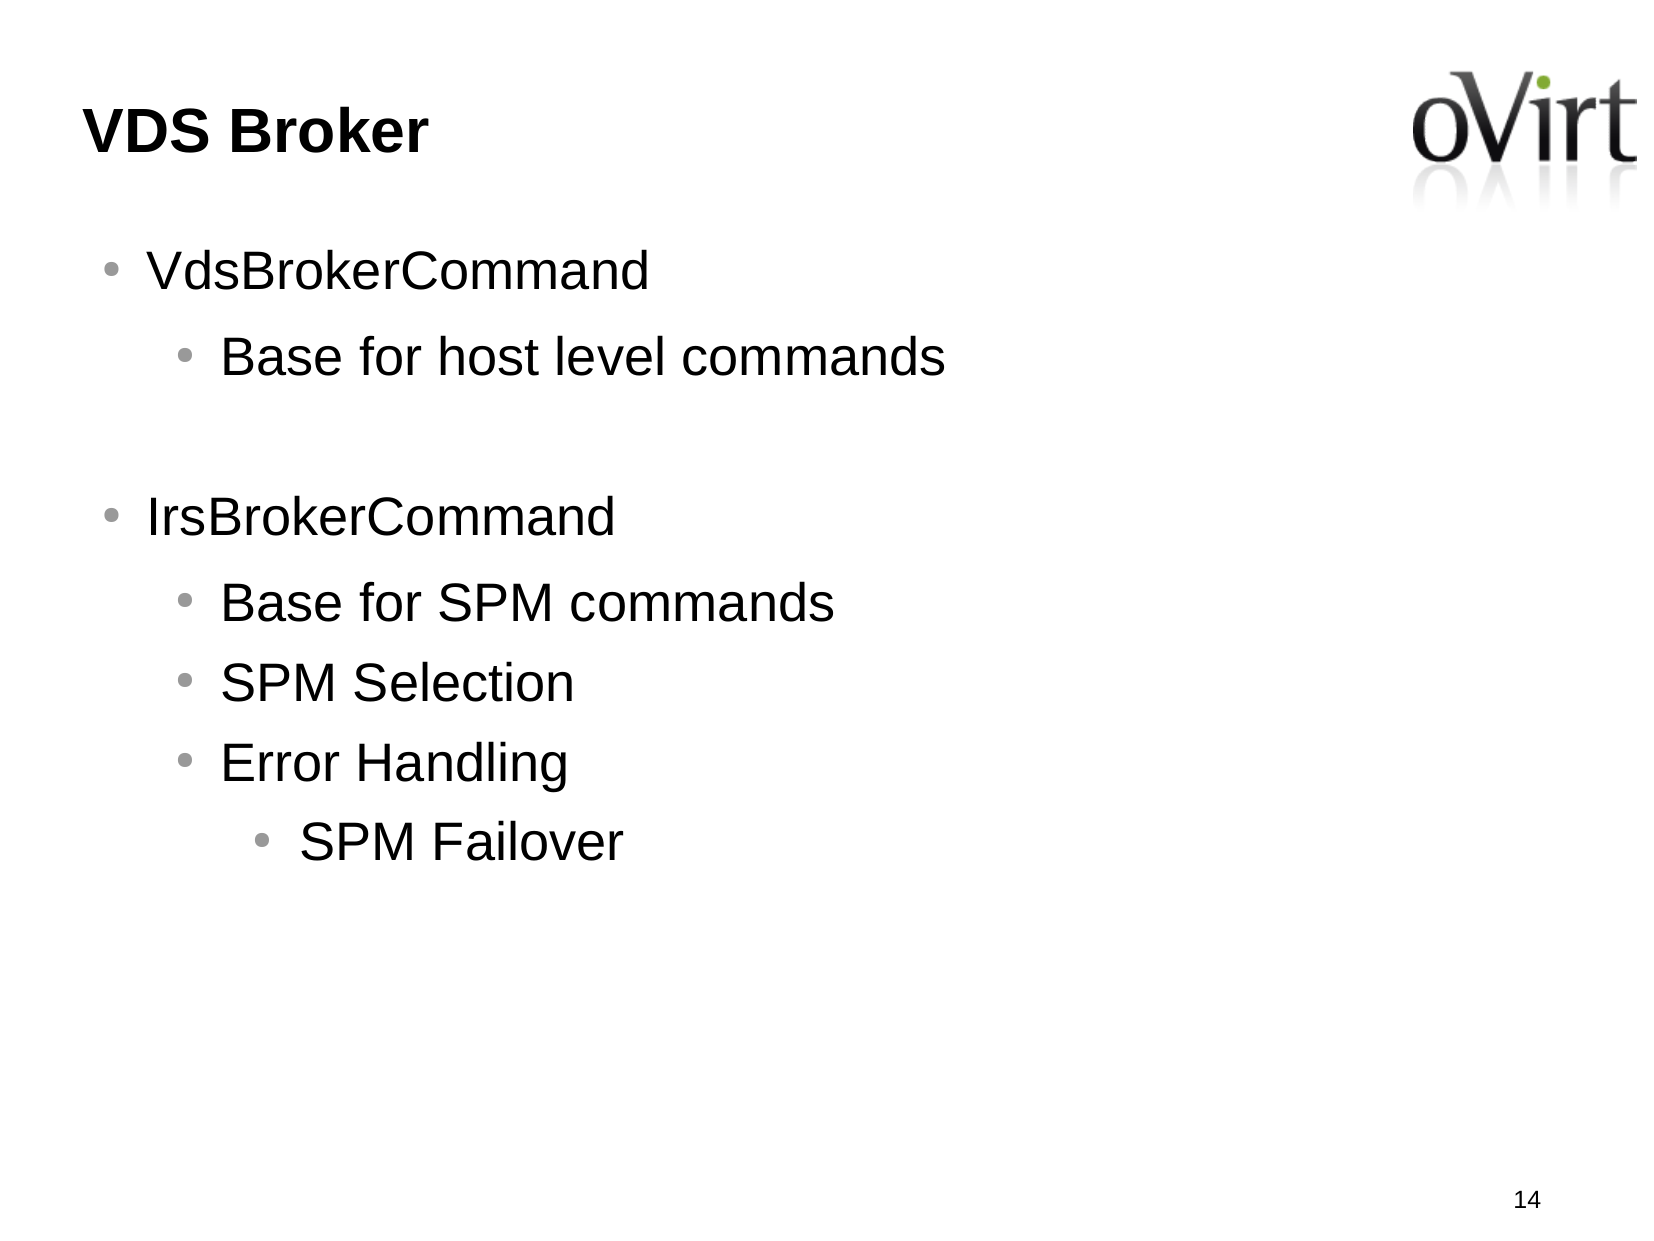

# VDS Broker
VdsBrokerCommand
Base for host level commands
IrsBrokerCommand
Base for SPM commands
SPM Selection
Error Handling
SPM Failover